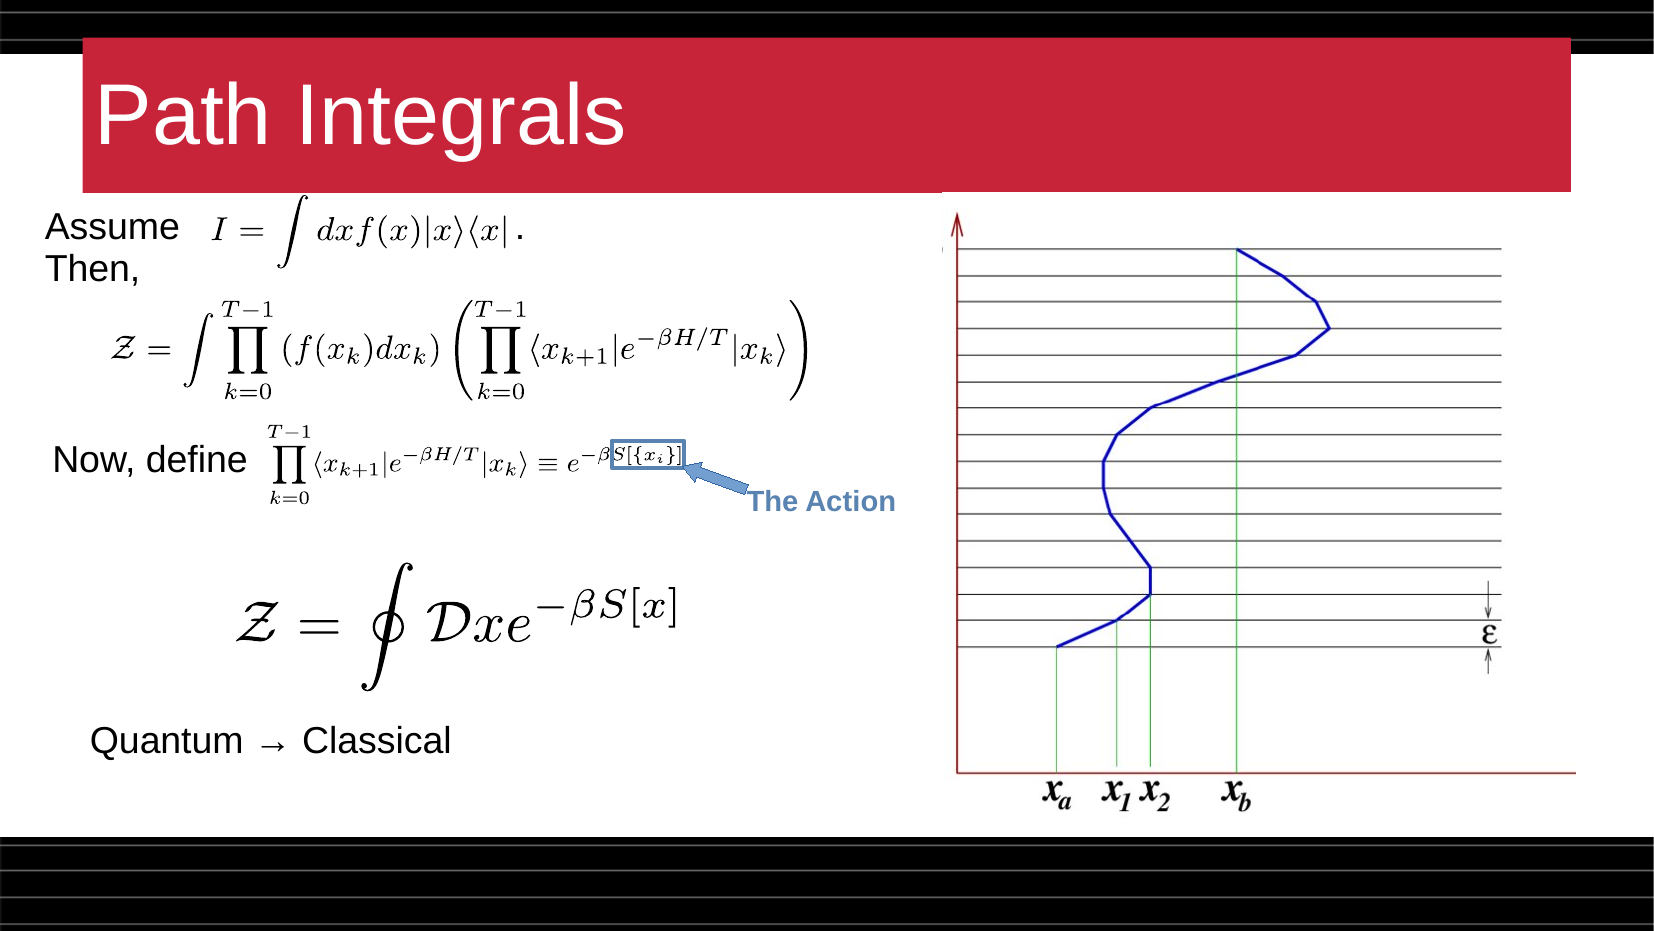

# Path Integrals
Assume .
Then,
Now, define
The Action
Quantum → Classical